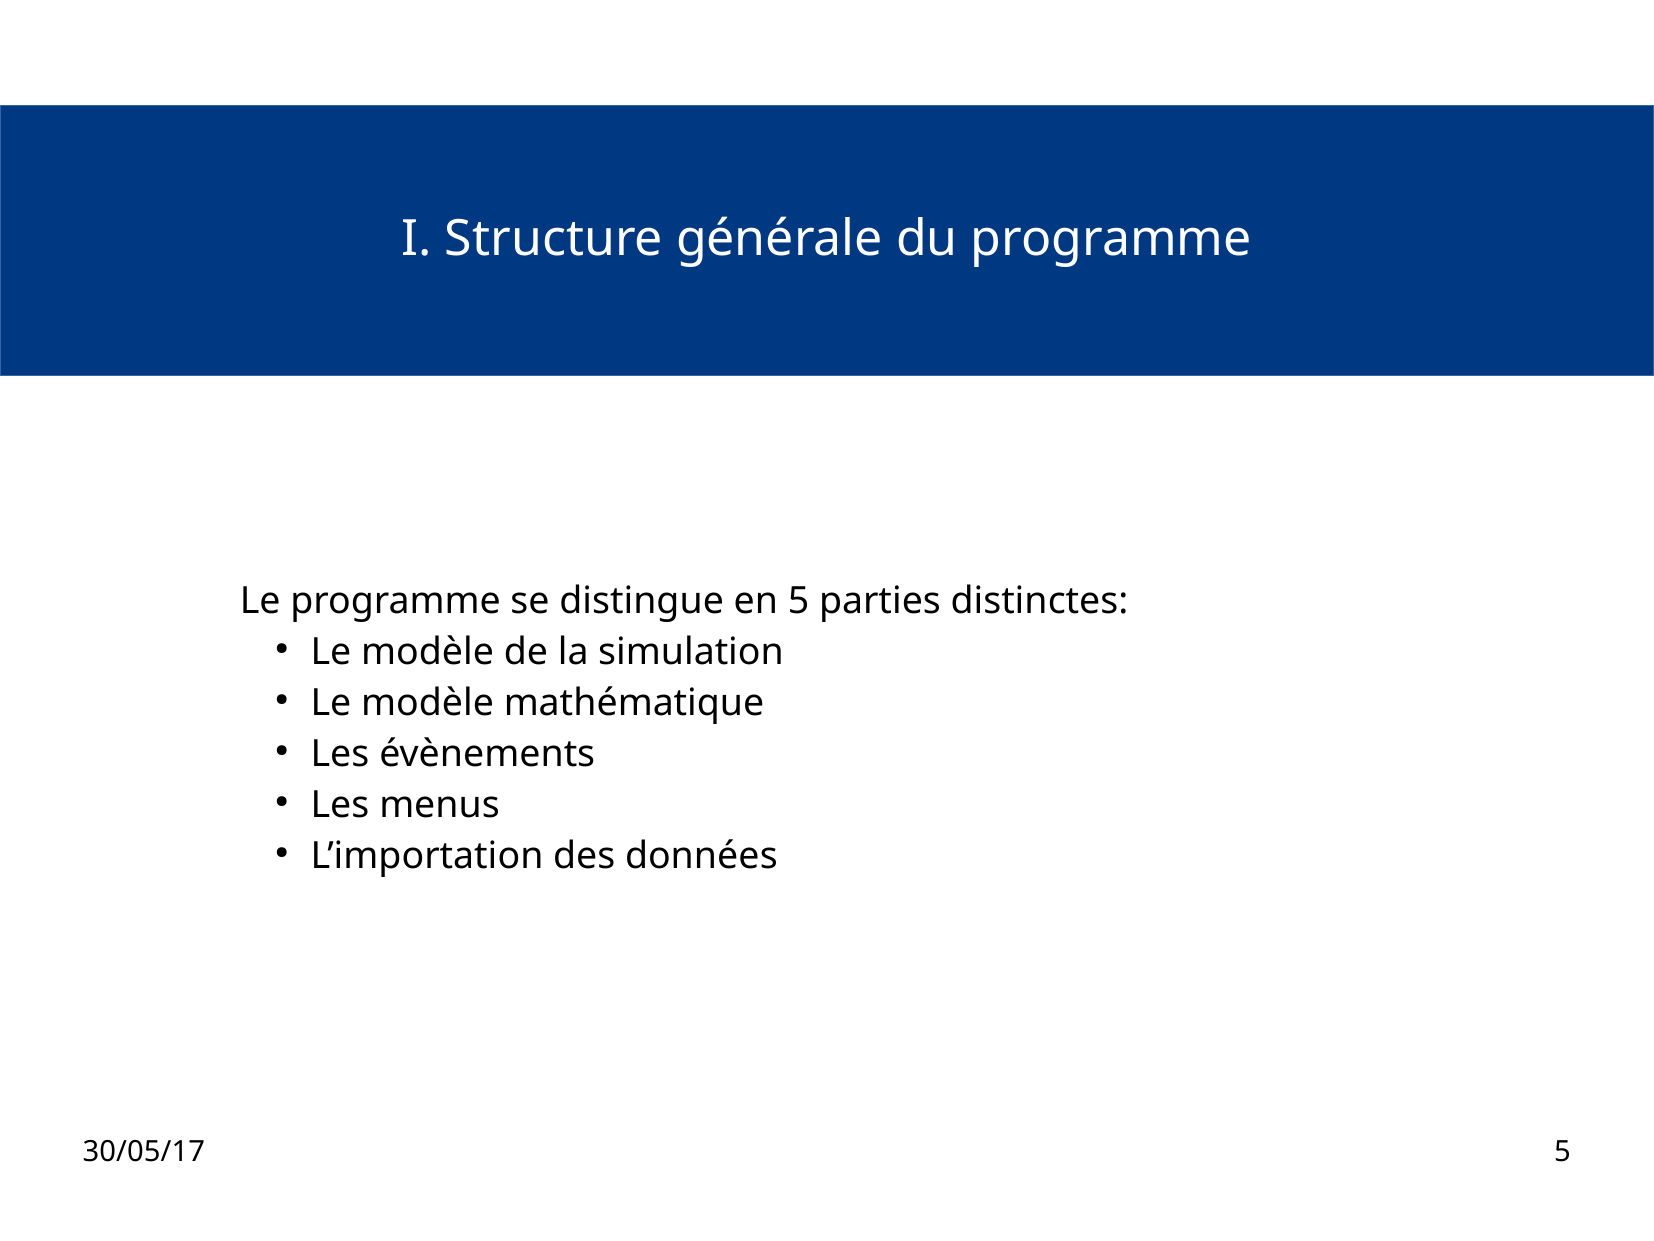

I. Structure générale du programme
Le programme se distingue en 5 parties distinctes:
Le modèle de la simulation
Le modèle mathématique
Les évènements
Les menus
L’importation des données
30/05/17
5